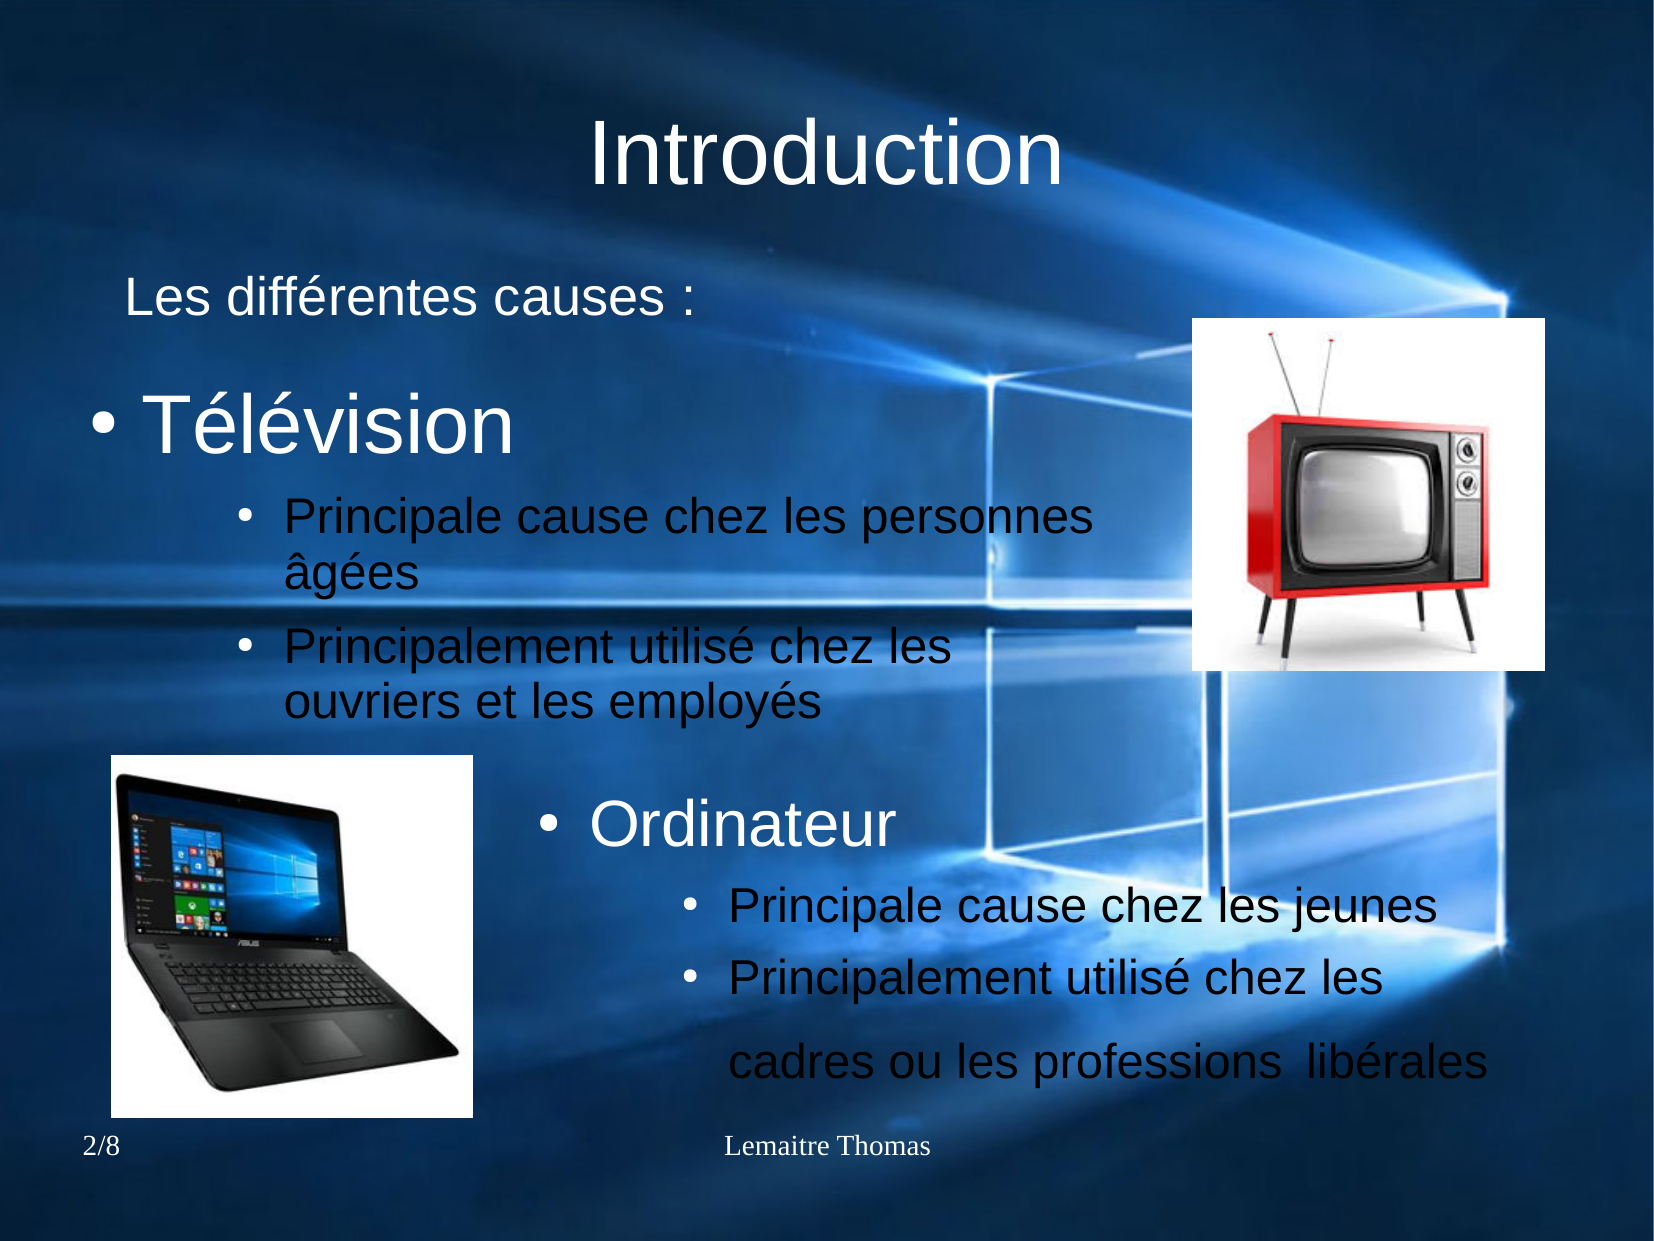

# Introduction
Les différentes causes :
Télévision
Principale cause chez les personnes âgées
Principalement utilisé chez les ouvriers et les employés
Ordinateur
Principale cause chez les jeunes
Principalement utilisé chez les cadres ou les professions libérales